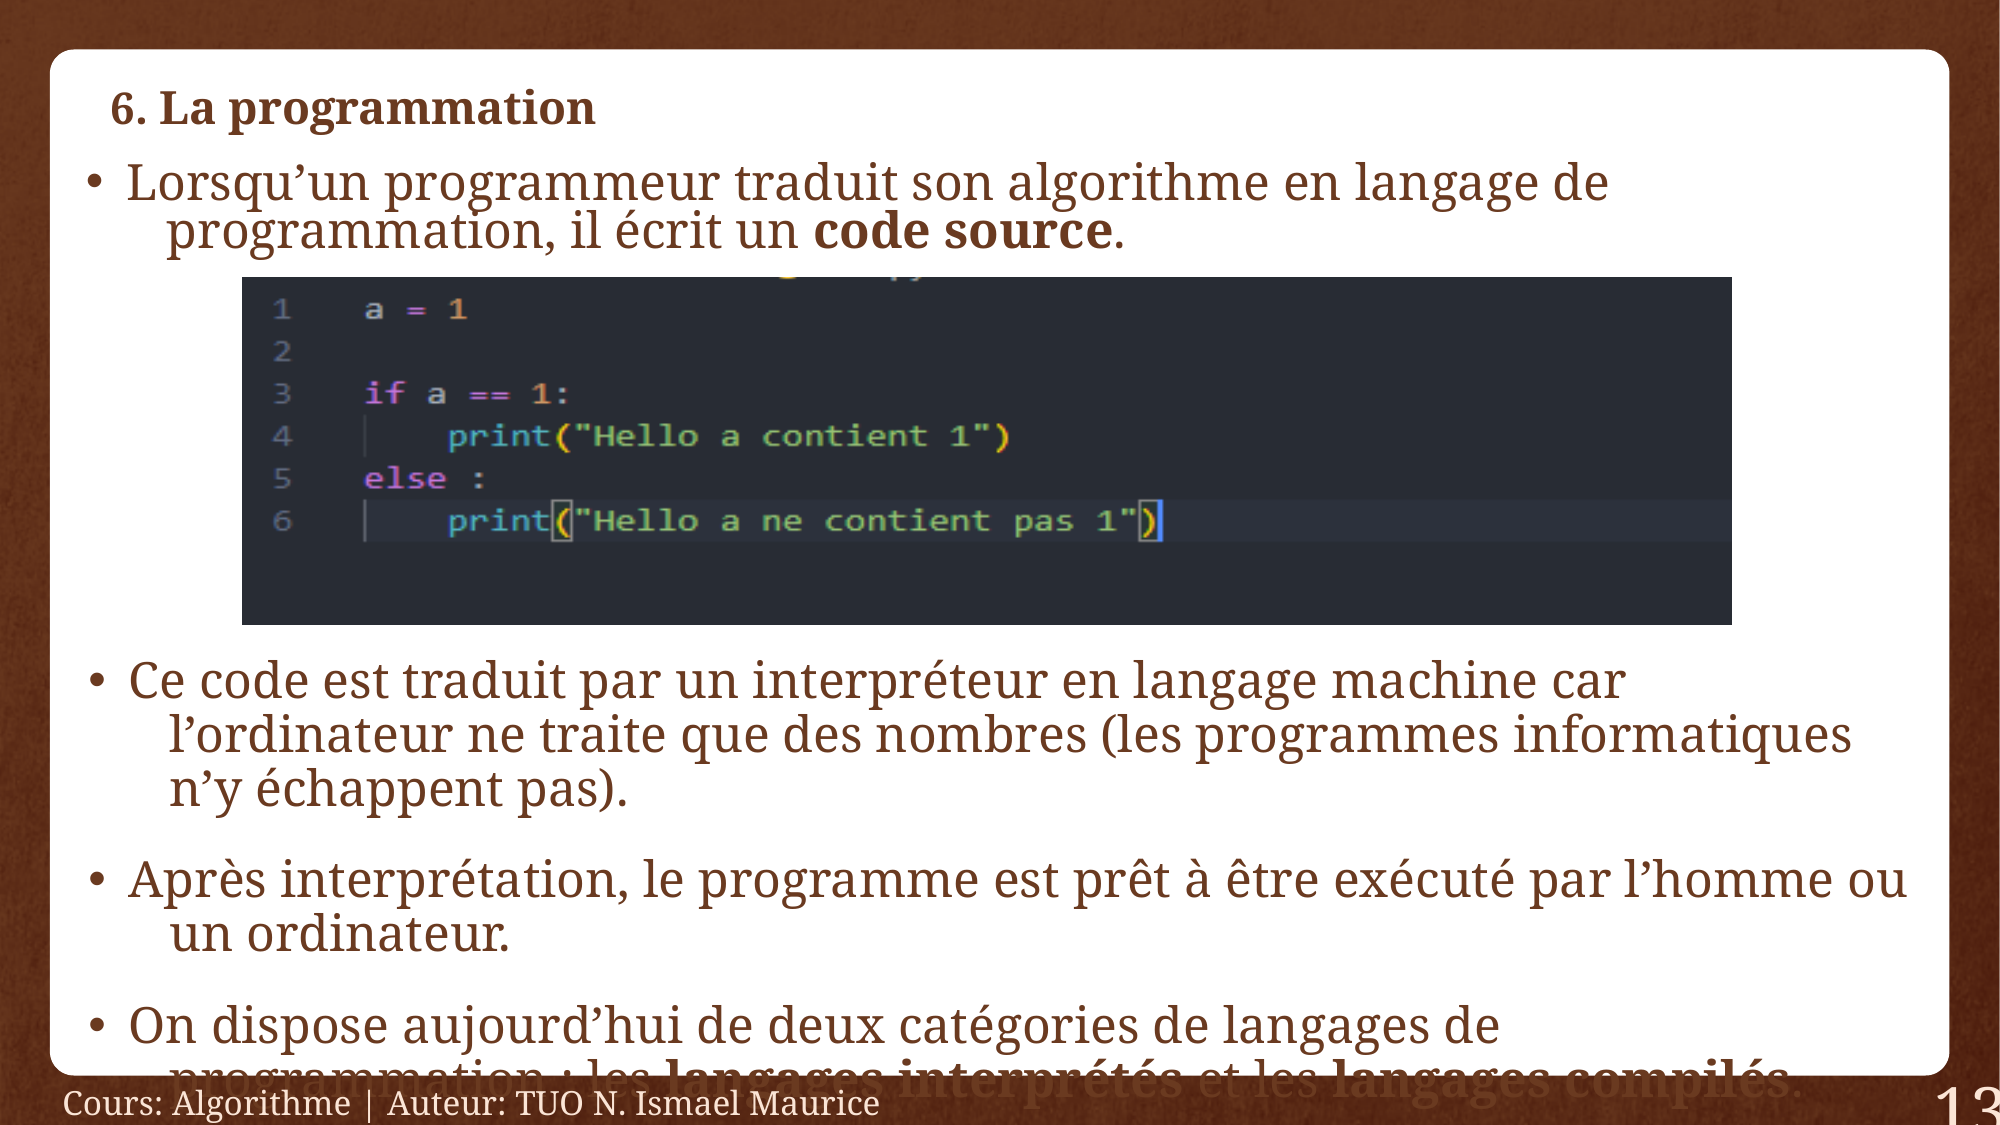

6. La programmation
# Lorsqu’un programmeur traduit son algorithme en langage de programmation, il écrit un code source.
Ce code est traduit par un interpréteur en langage machine car l’ordinateur ne traite que des nombres (les programmes informatiques n’y échappent pas).
Après interprétation, le programme est prêt à être exécuté par l’homme ou un ordinateur.
On dispose aujourd’hui de deux catégories de langages de programmation : les langages interprétés et les langages compilés.
Cours: Algorithme | Auteur: TUO N. Ismael Maurice